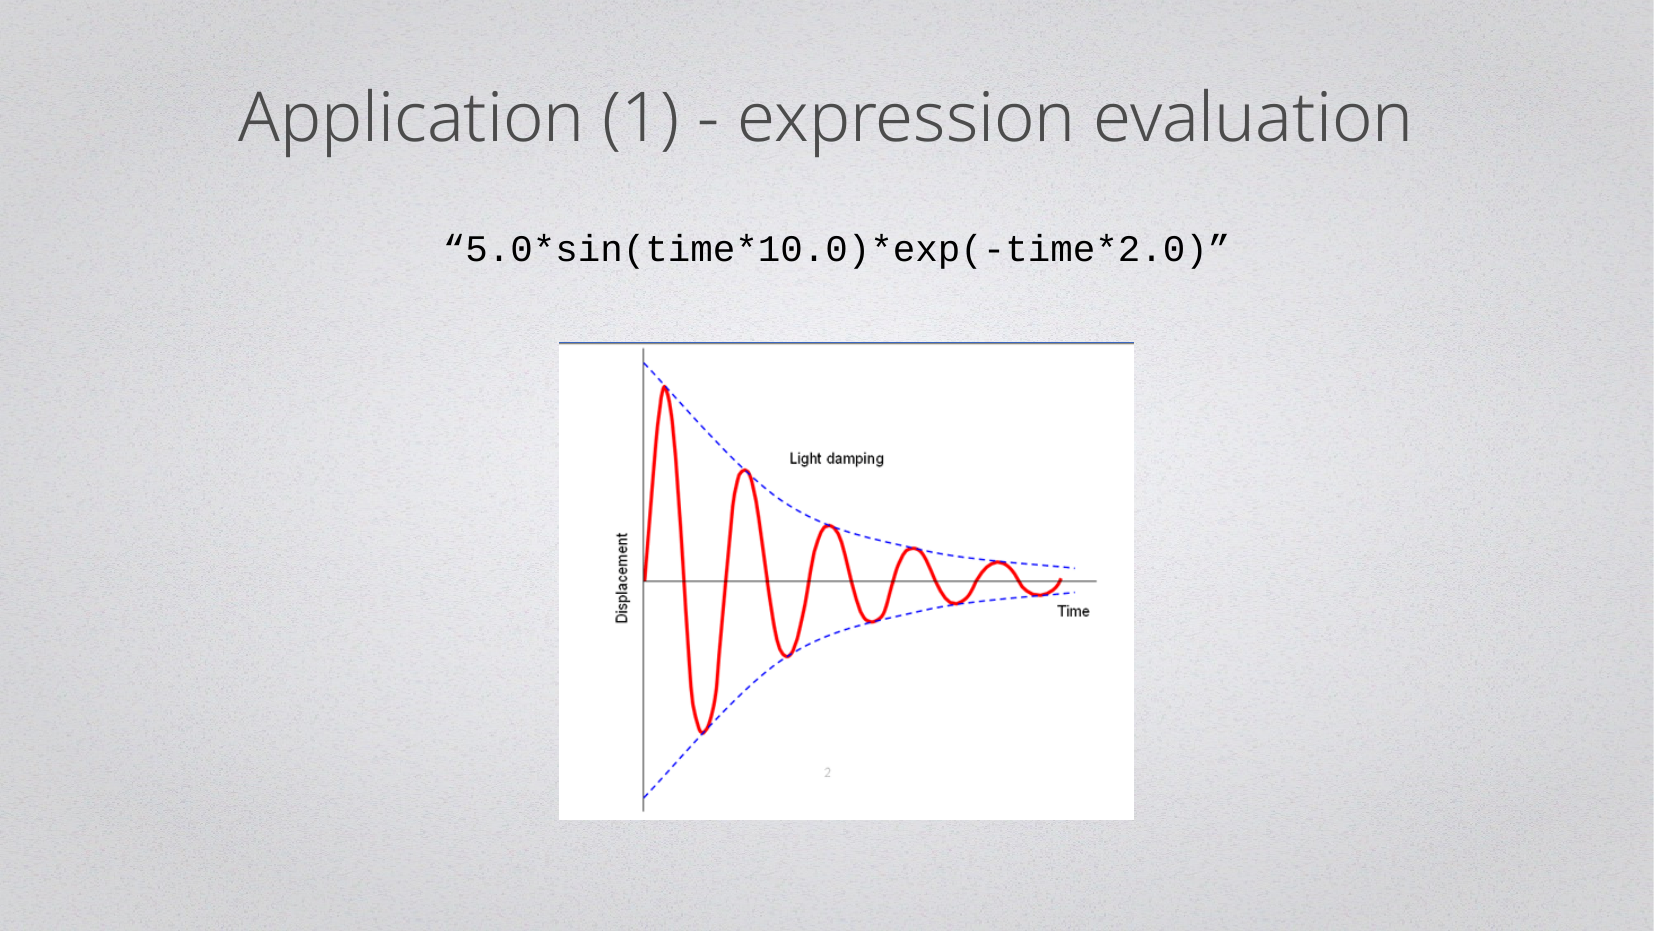

# Application (1) - expression evaluation
“5.0*sin(time*10.0)*exp(-time*2.0)”